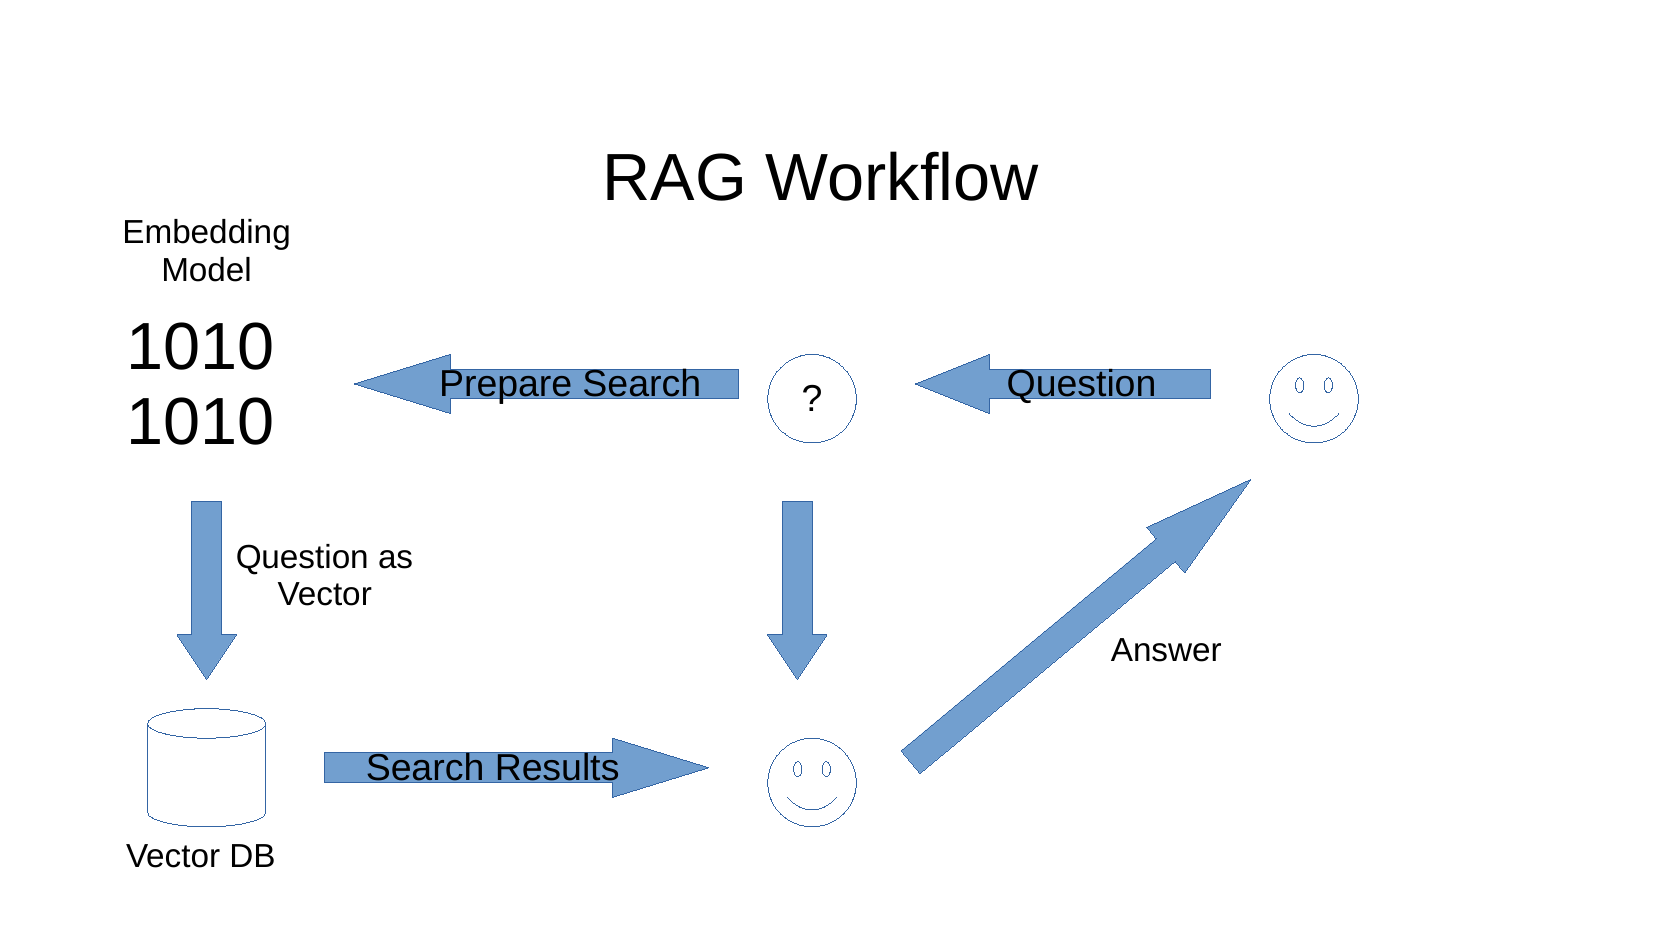

# RAG Workflow
Embedding Model
1010
1010
?
Prepare Search
Prepare Search
Question
Question as Vector
Answer
Search Results
Vector DB